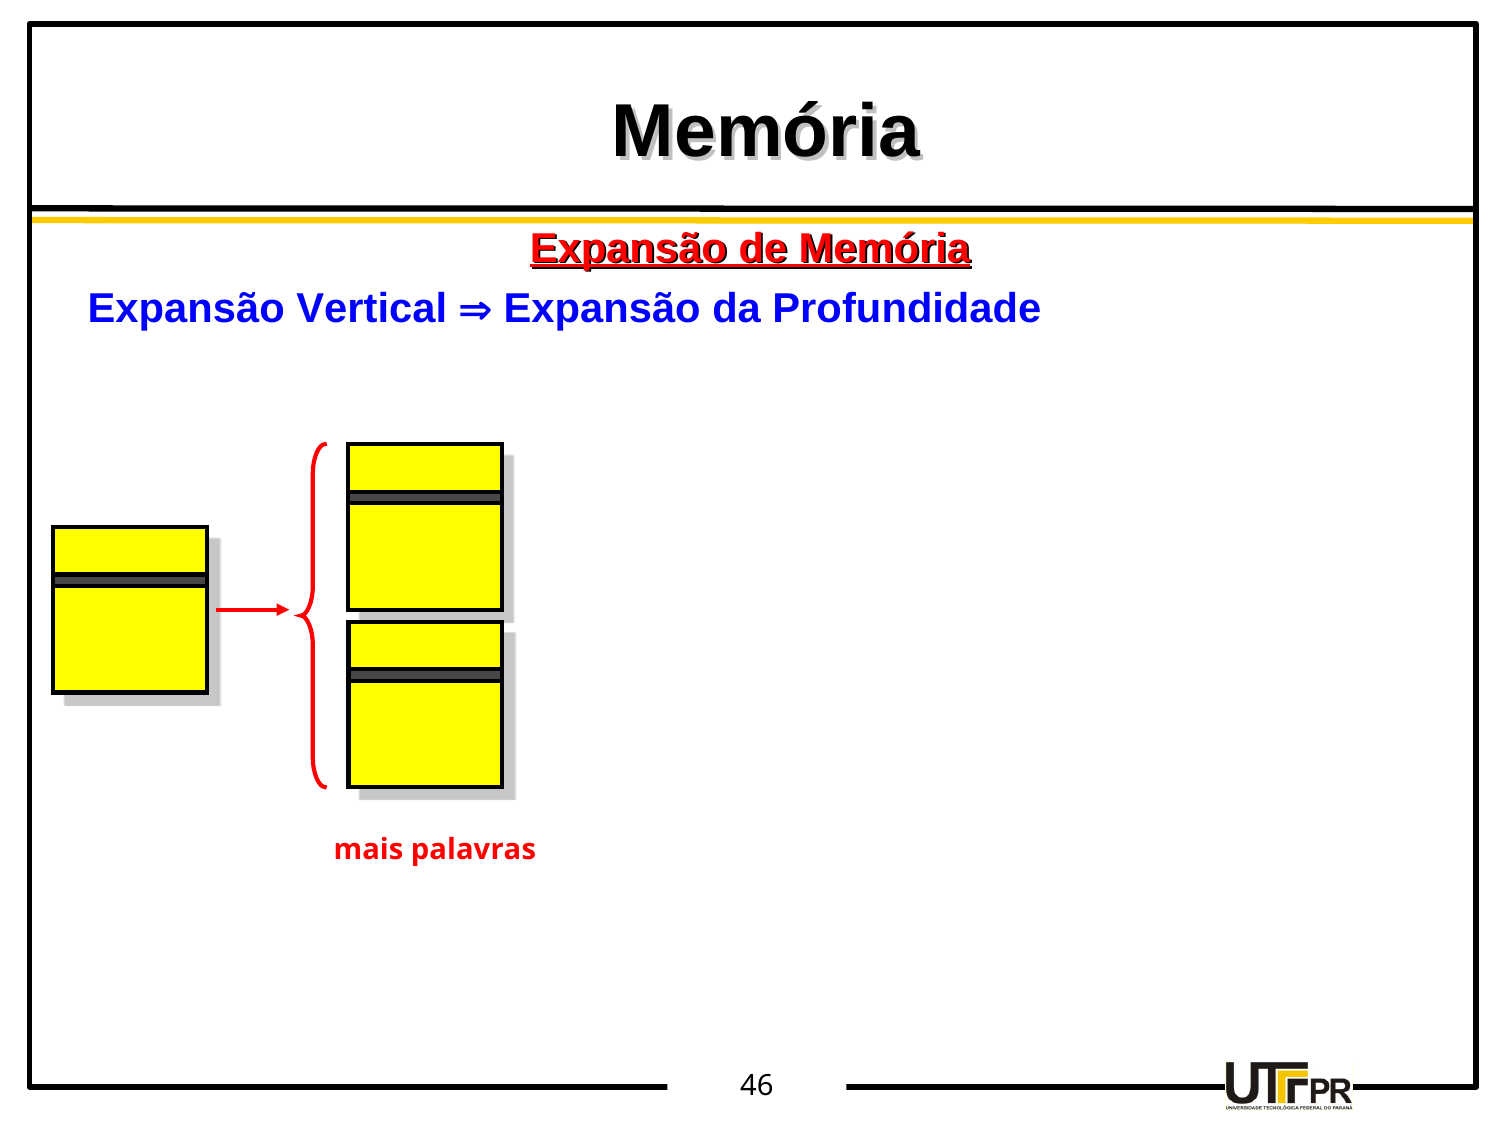

Memória
# Expansão de Memória
Expansão Vertical  Expansão da Profundidade
mais palavras